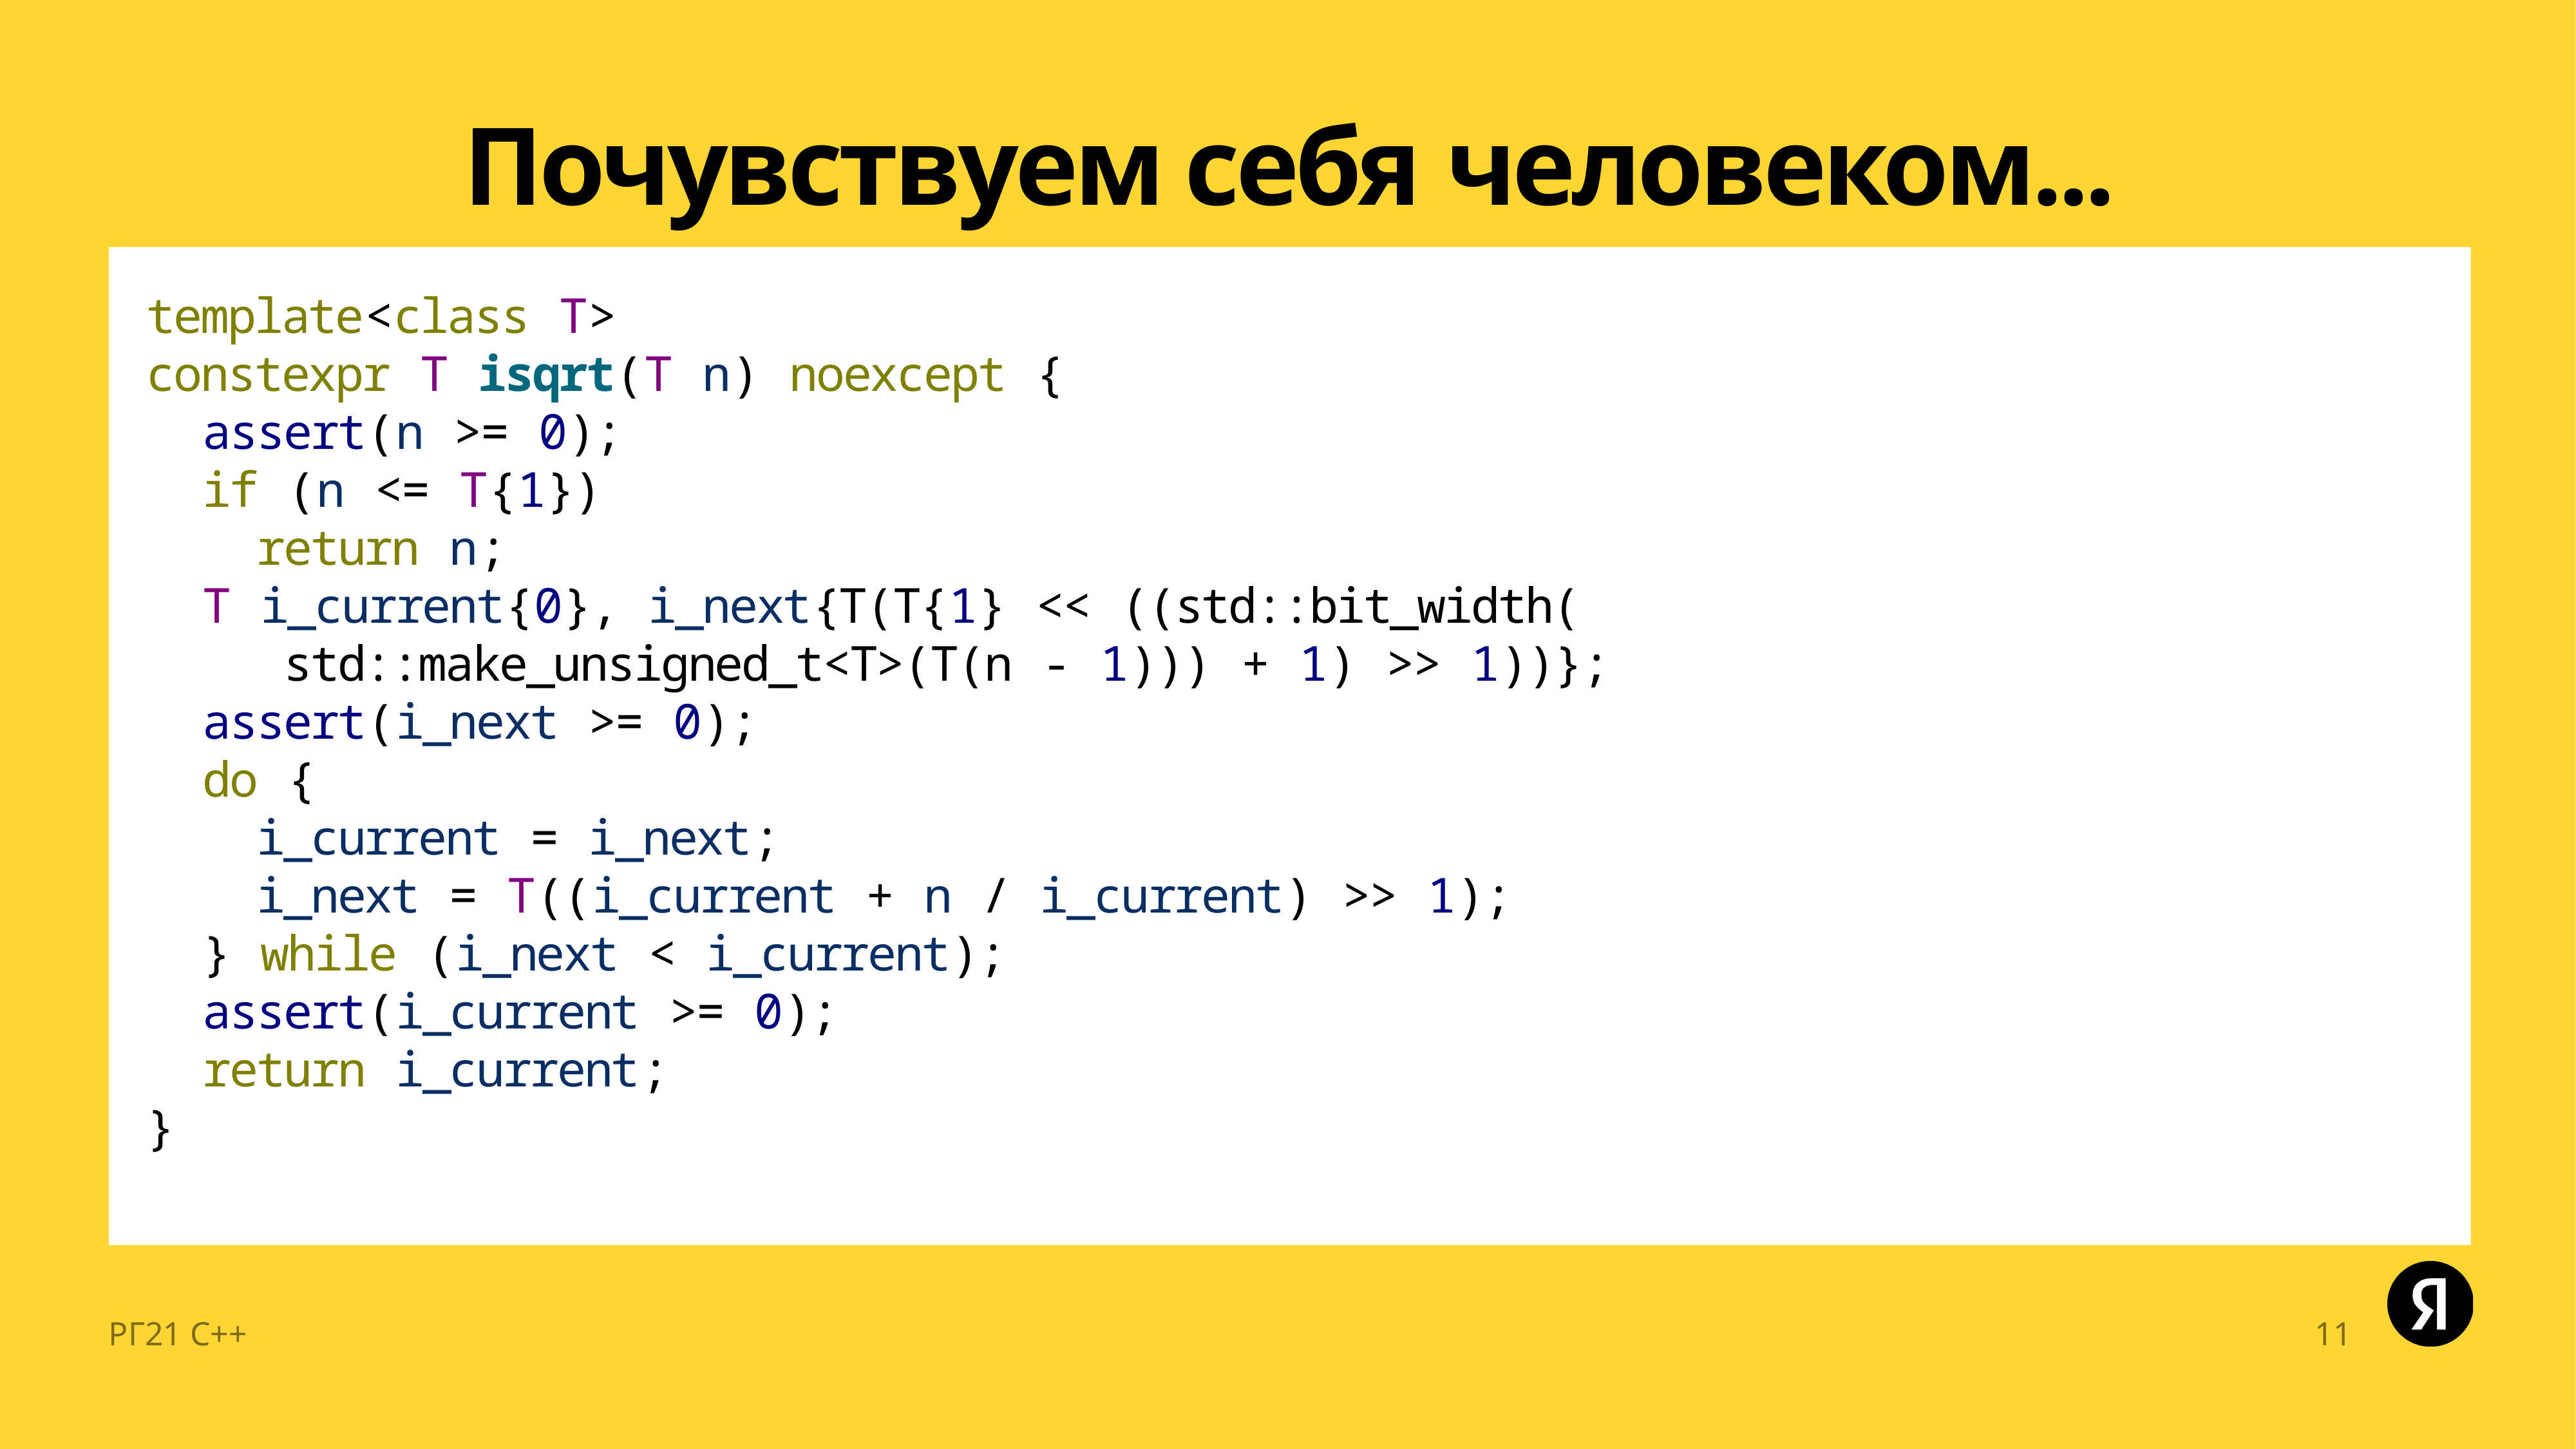

Почувствуем себя человеком...
# template<class T>
constexpr T isqrt(T n) noexcept {
 assert(n >= 0);
 if (n <= T{1})
 return n;
 T i_current{0}, i_next{T(T{1} << ((std::bit_width(
 std::make_unsigned_t<T>(T(n - 1))) + 1) >> 1))};
 assert(i_next >= 0);
 do {
 i_current = i_next;
 i_next = T((i_current + n / i_current) >> 1);
 } while (i_next < i_current);
 assert(i_current >= 0);
 return i_current;
}
РГ21 C++
11